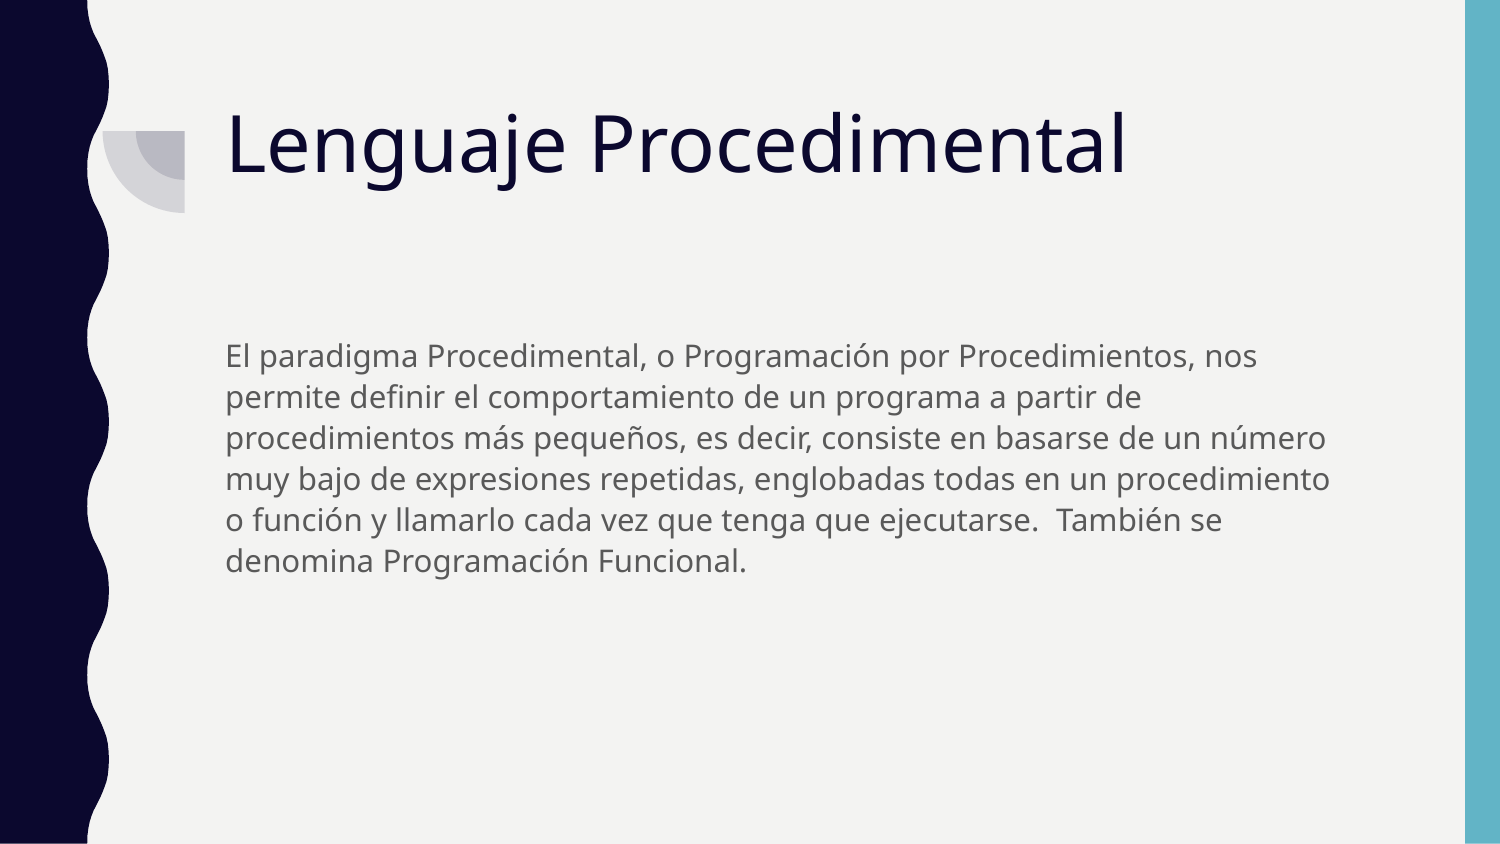

# Lenguaje Procedimental
El paradigma Procedimental, o Programación por Procedimientos, nos permite definir el comportamiento de un programa a partir de procedimientos más pequeños, es decir, consiste en basarse de un número muy bajo de expresiones repetidas, englobadas todas en un procedimiento o función y llamarlo cada vez que tenga que ejecutarse. También se denomina Programación Funcional.